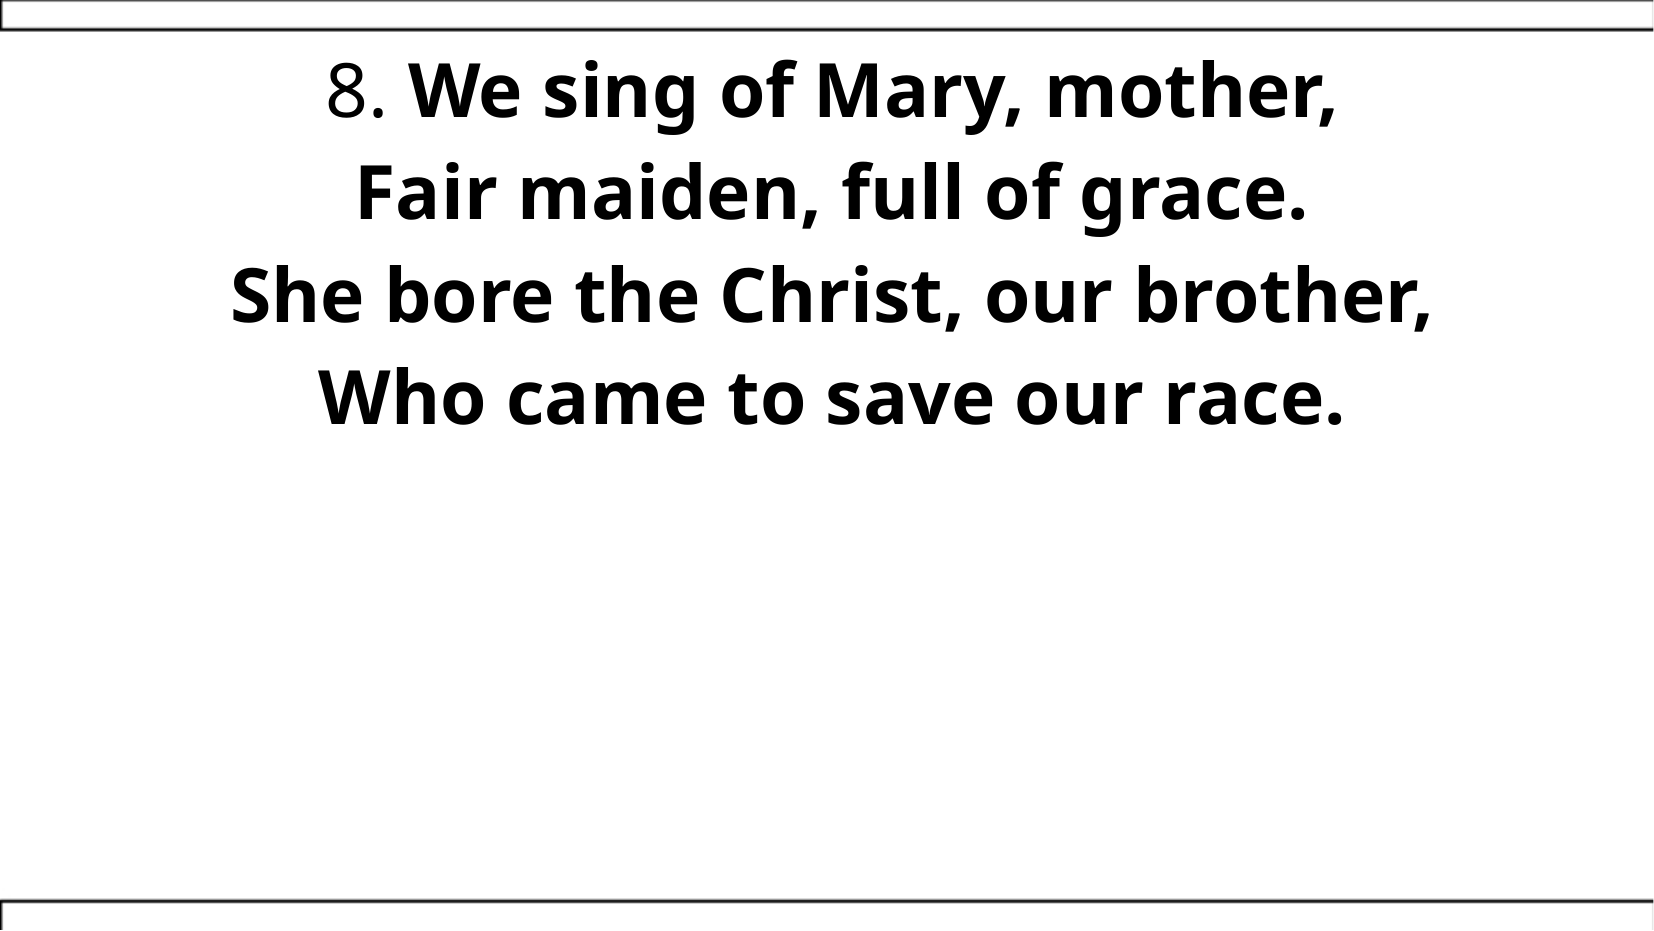

8. We sing of Mary, mother,
Fair maiden, full of grace.
She bore the Christ, our brother,
Who came to save our race.